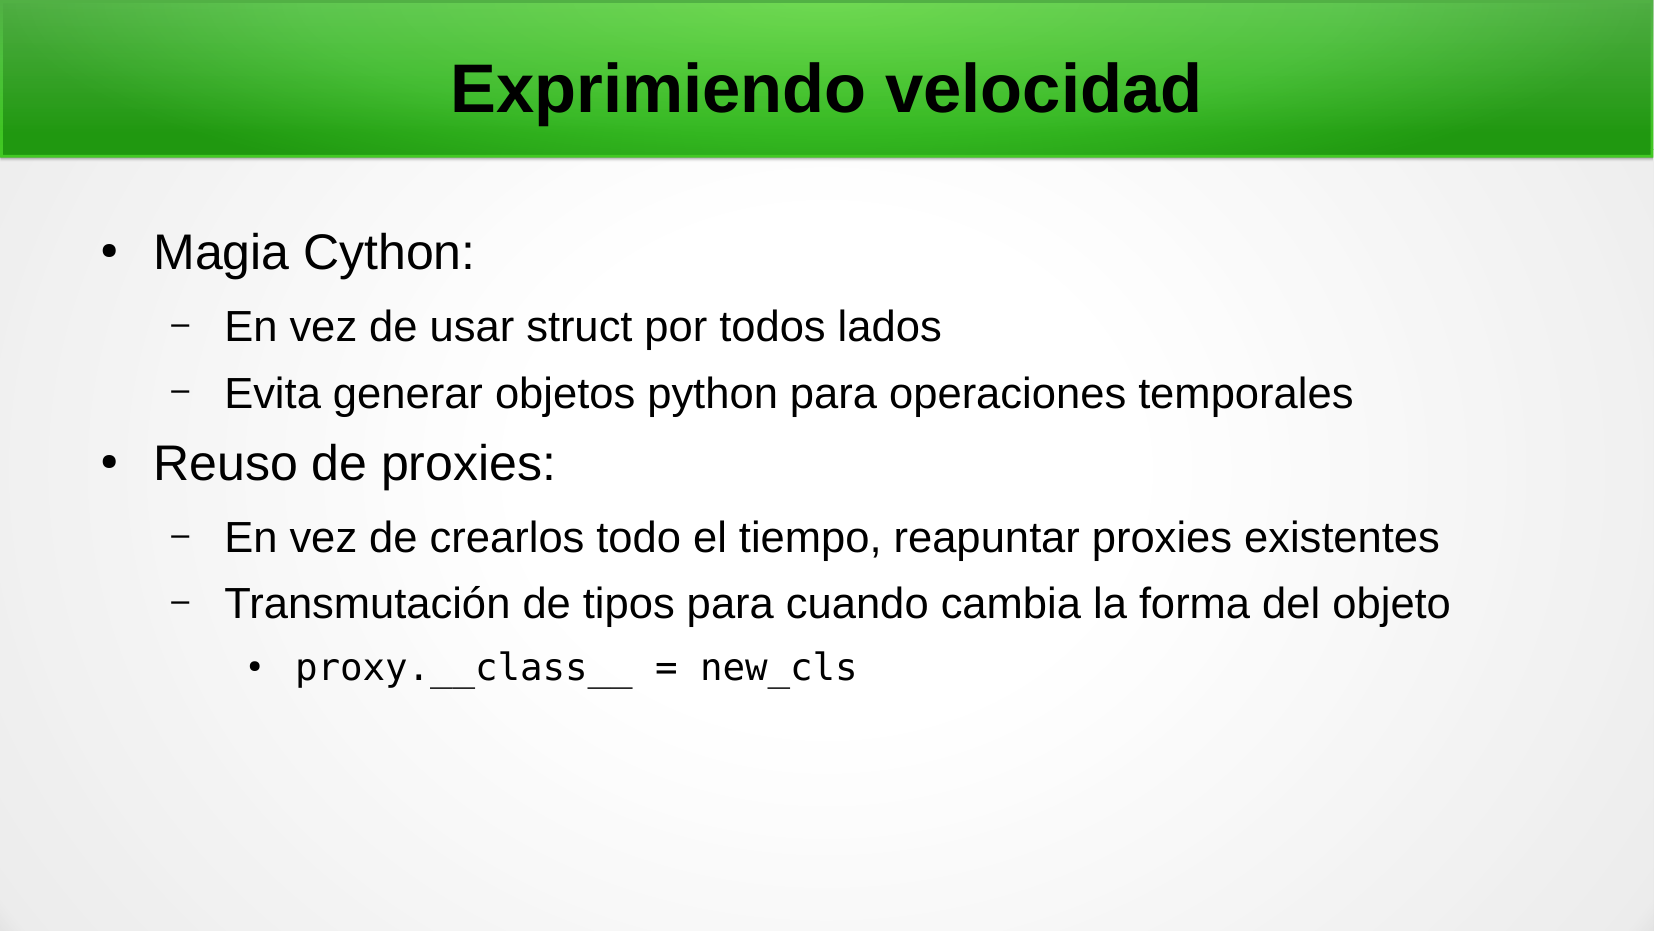

# Exprimiendo velocidad
Magia Cython:
En vez de usar struct por todos lados
Evita generar objetos python para operaciones temporales
Reuso de proxies:
En vez de crearlos todo el tiempo, reapuntar proxies existentes
Transmutación de tipos para cuando cambia la forma del objeto
proxy.__class__ = new_cls